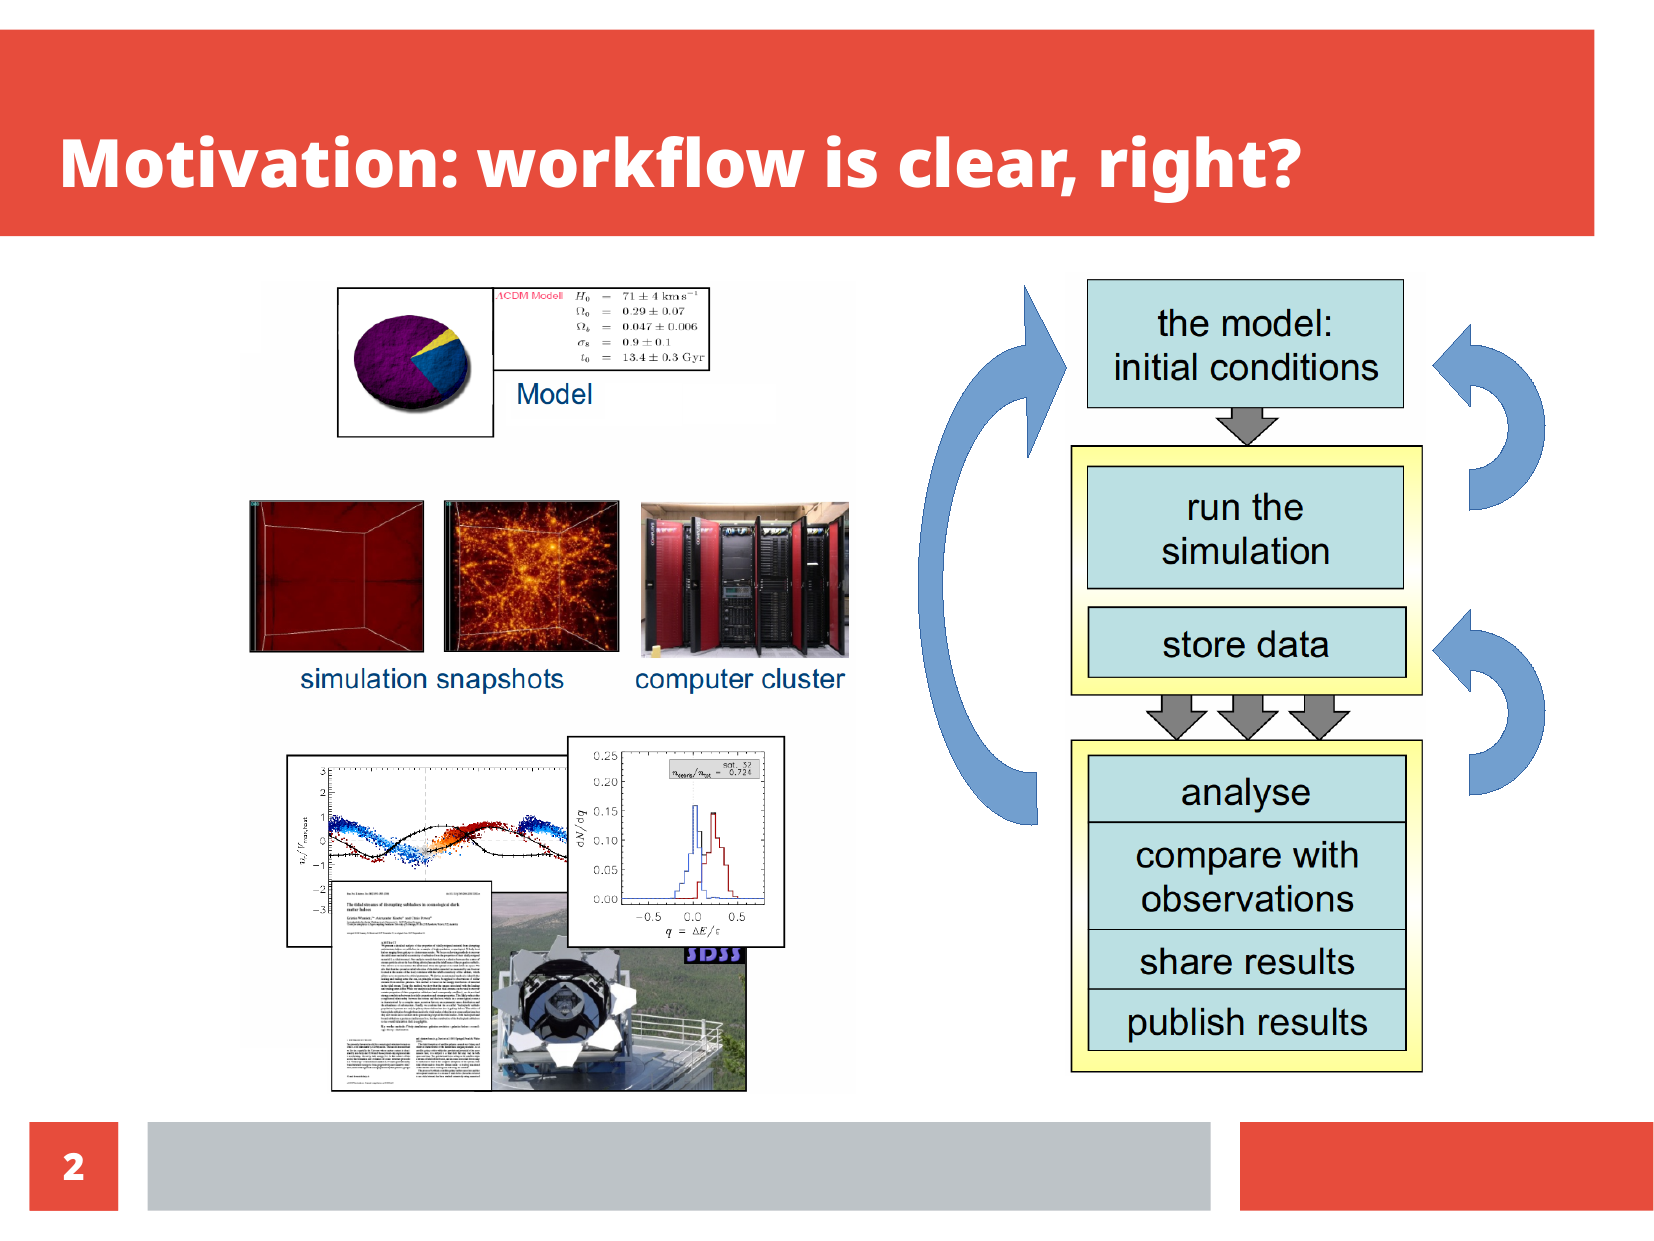

# Motivation: workflow is clear, right?
2